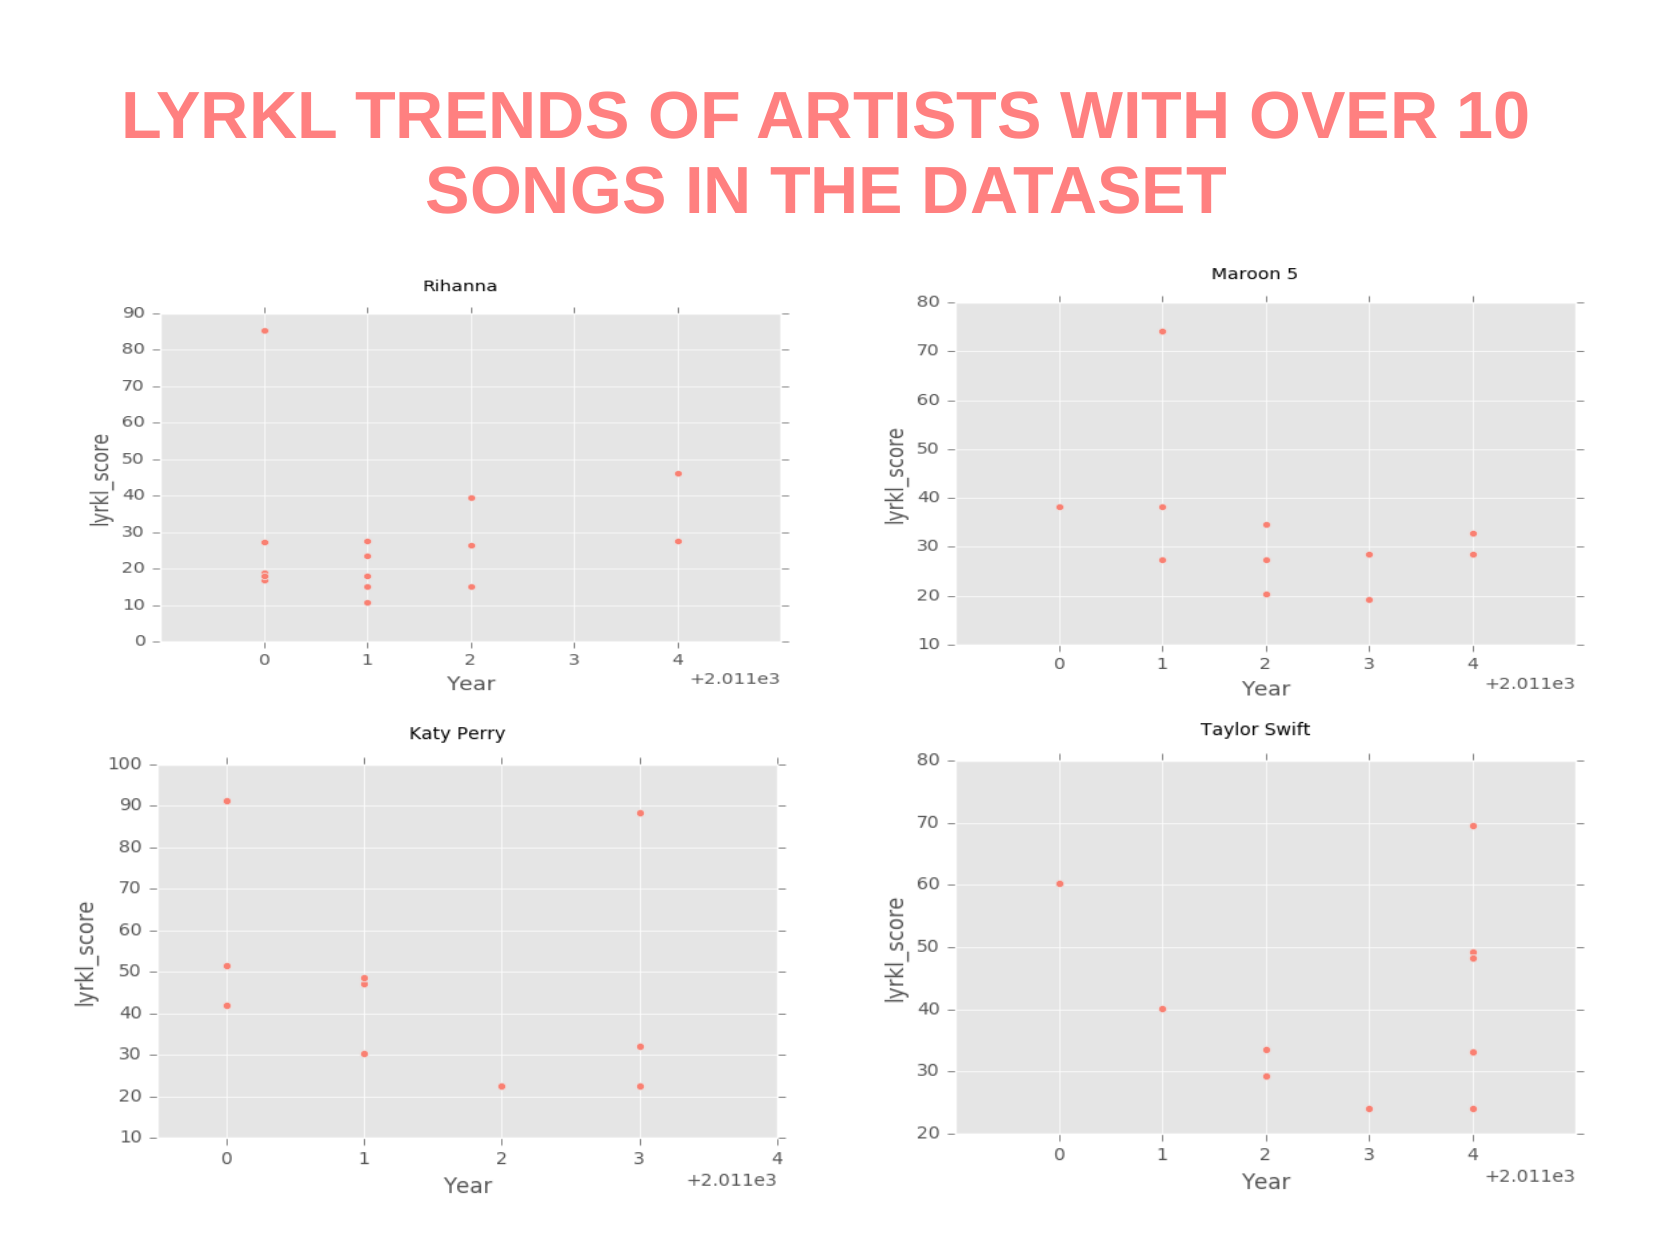

# LYRKL TRENDS OF ARTISTS WITH OVER 10 SONGS IN THE DATASET